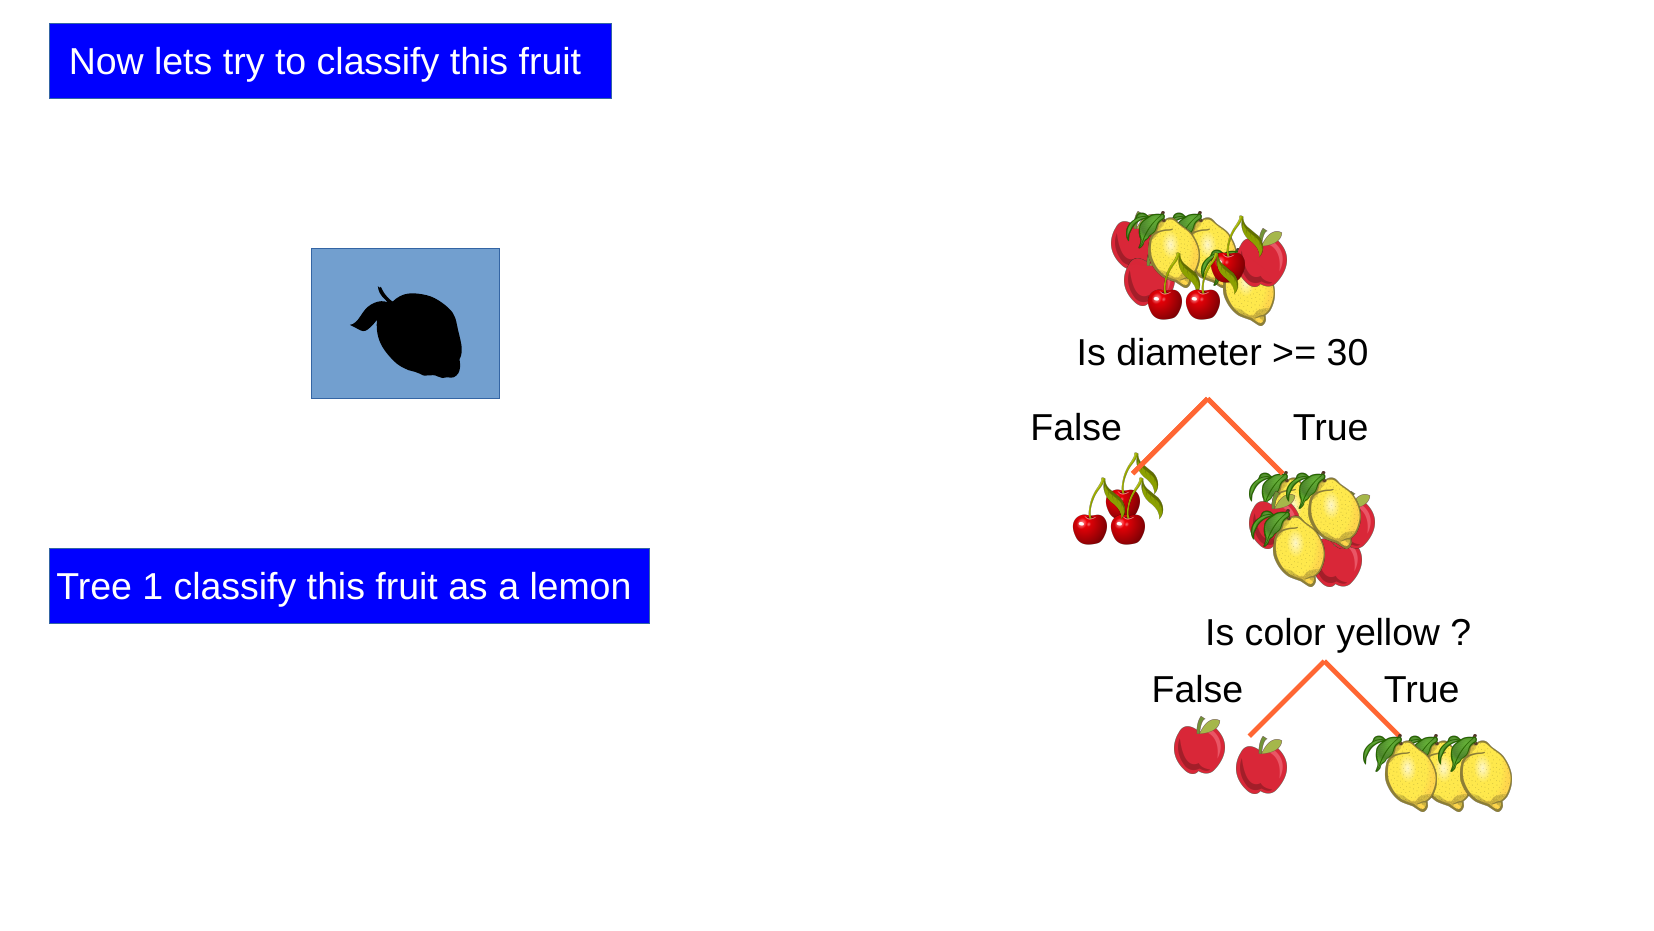

Now lets try to classify this fruit
Is diameter >= 30
False
True
Tree 1 classify this fruit as a lemon
Is color yellow ?
False
True